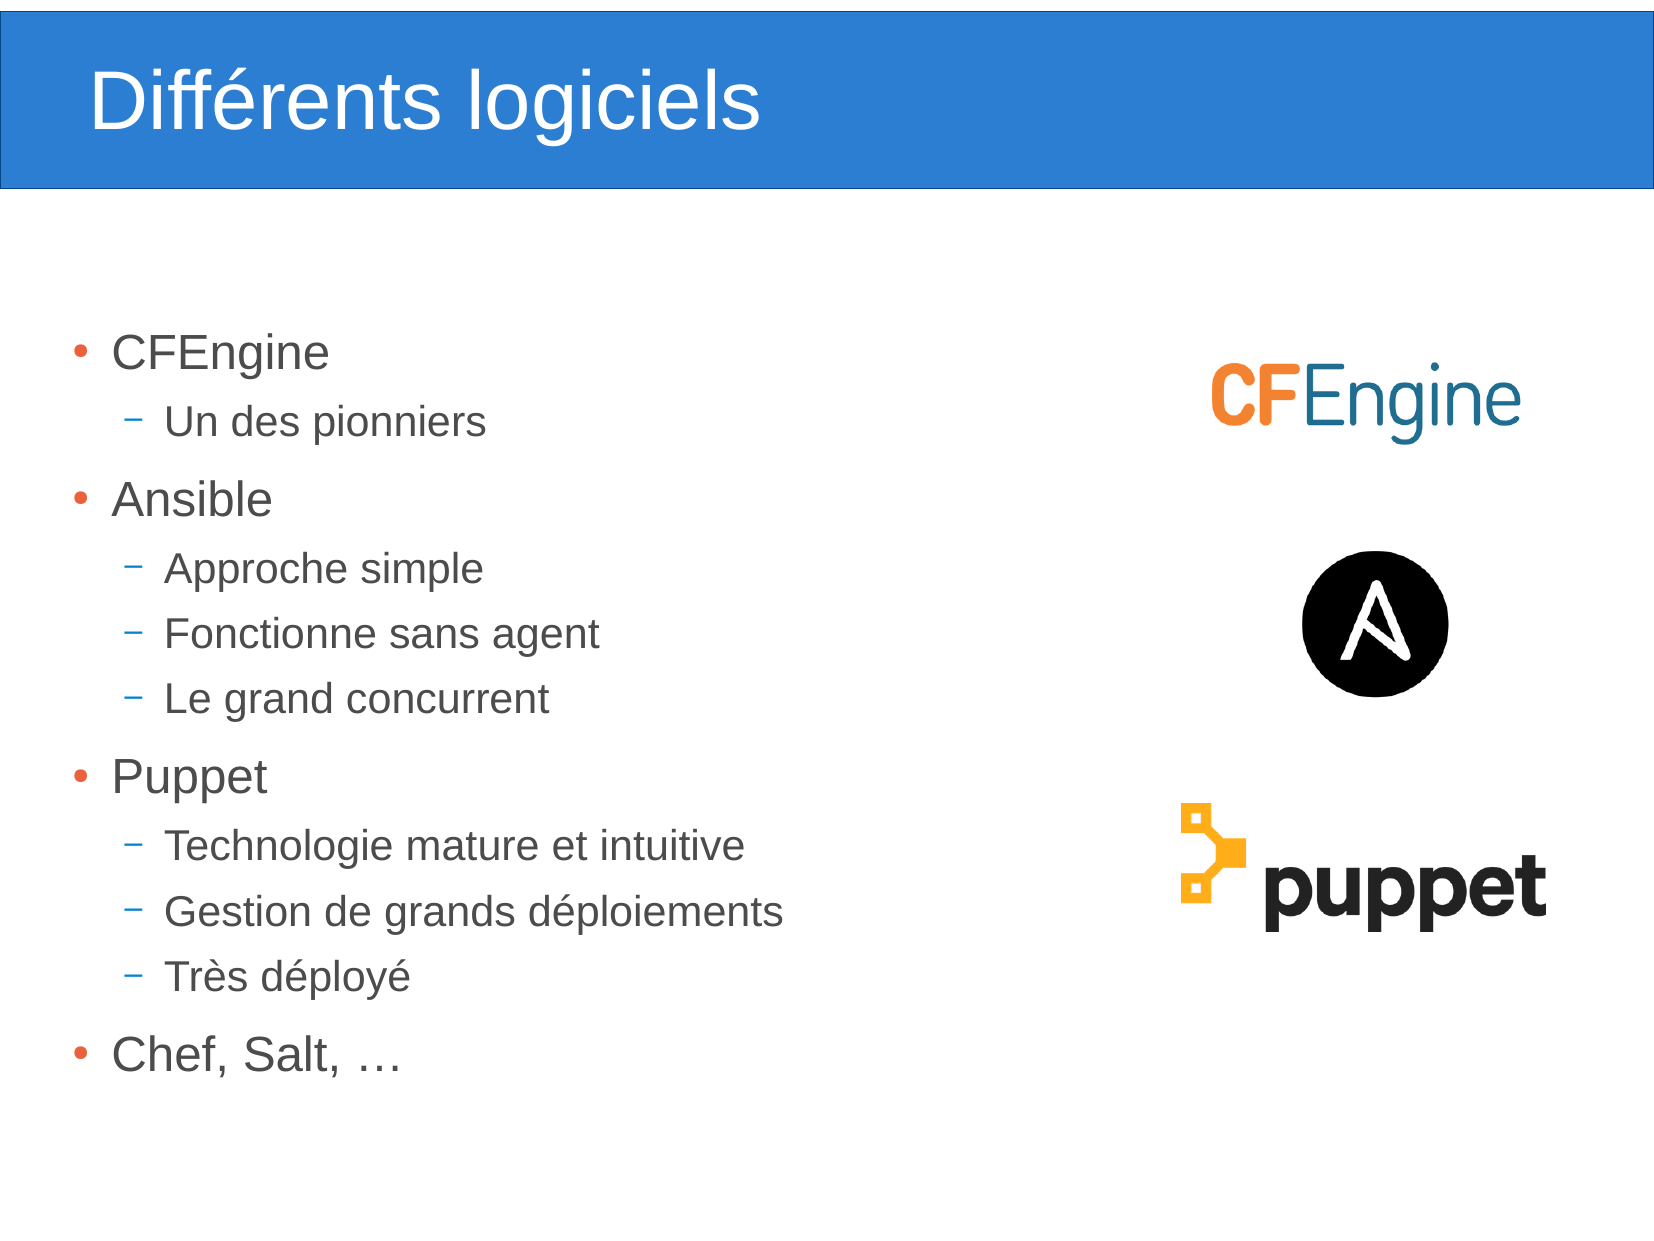

# Différents logiciels
CFEngine
Un des pionniers
Ansible
Approche simple
Fonctionne sans agent
Le grand concurrent
Puppet
Technologie mature et intuitive
Gestion de grands déploiements
Très déployé
Chef, Salt, …